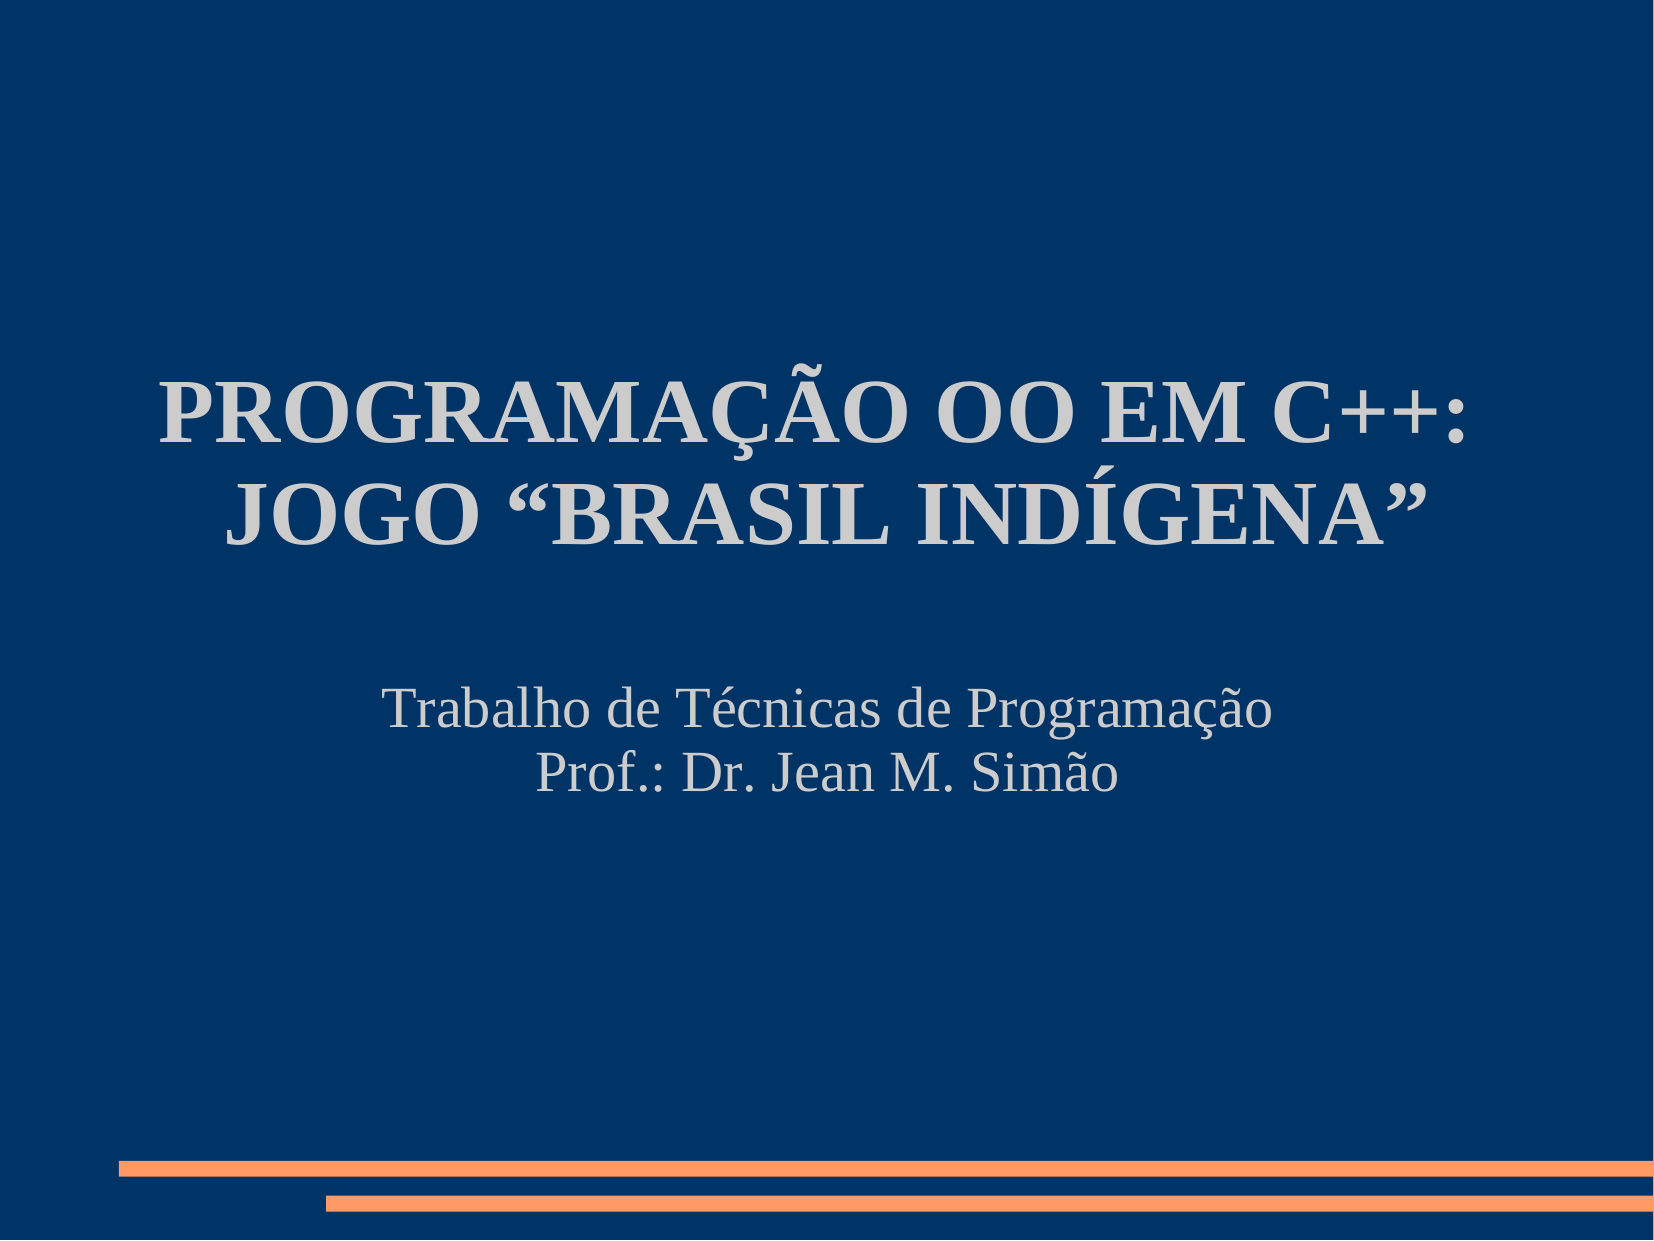

# PROGRAMAÇÃO OO EM C++:
JOGO “BRASIL INDÍGENA”
Trabalho de Técnicas de Programação
Prof.: Dr. Jean M. Simão